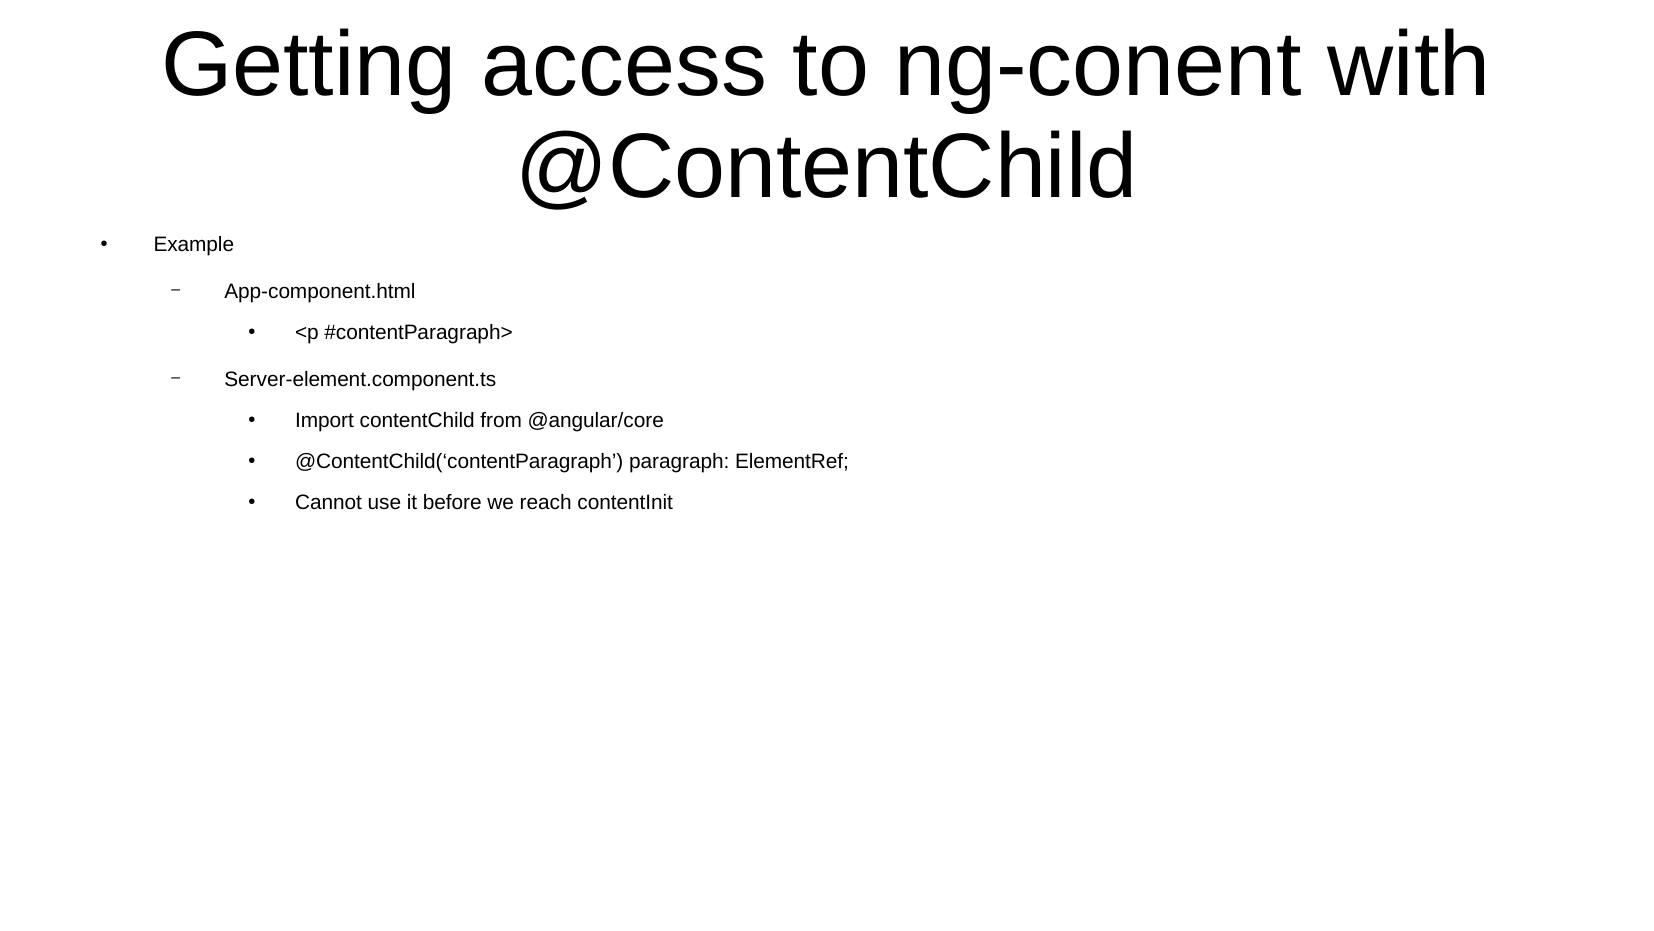

# Getting access to ng-conent with @ContentChild
Example
App-component.html
<p #contentParagraph>
Server-element.component.ts
Import contentChild from @angular/core
@ContentChild(‘contentParagraph’) paragraph: ElementRef;
Cannot use it before we reach contentInit